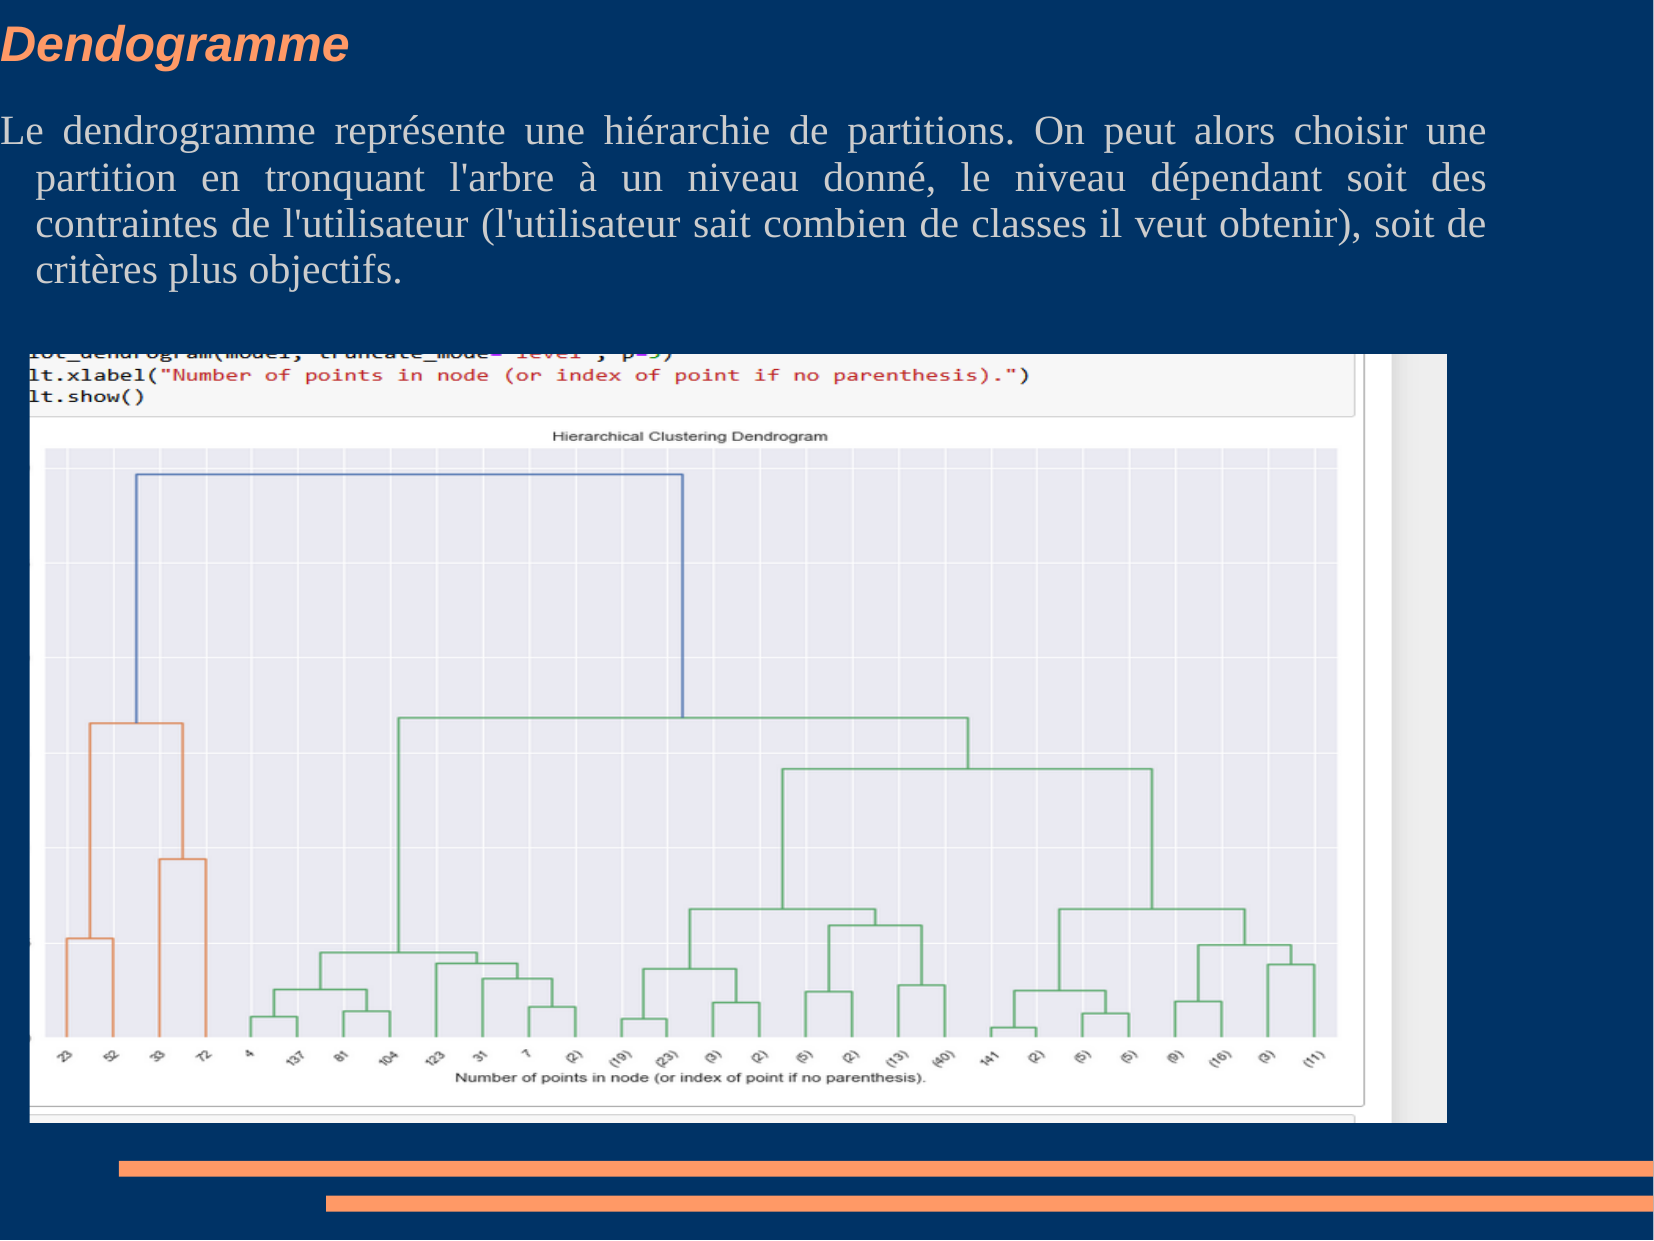

# Dendogramme
Le dendrogramme représente une hiérarchie de partitions. On peut alors choisir une partition en tronquant l'arbre à un niveau donné, le niveau dépendant soit des contraintes de l'utilisateur (l'utilisateur sait combien de classes il veut obtenir), soit de critères plus objectifs.